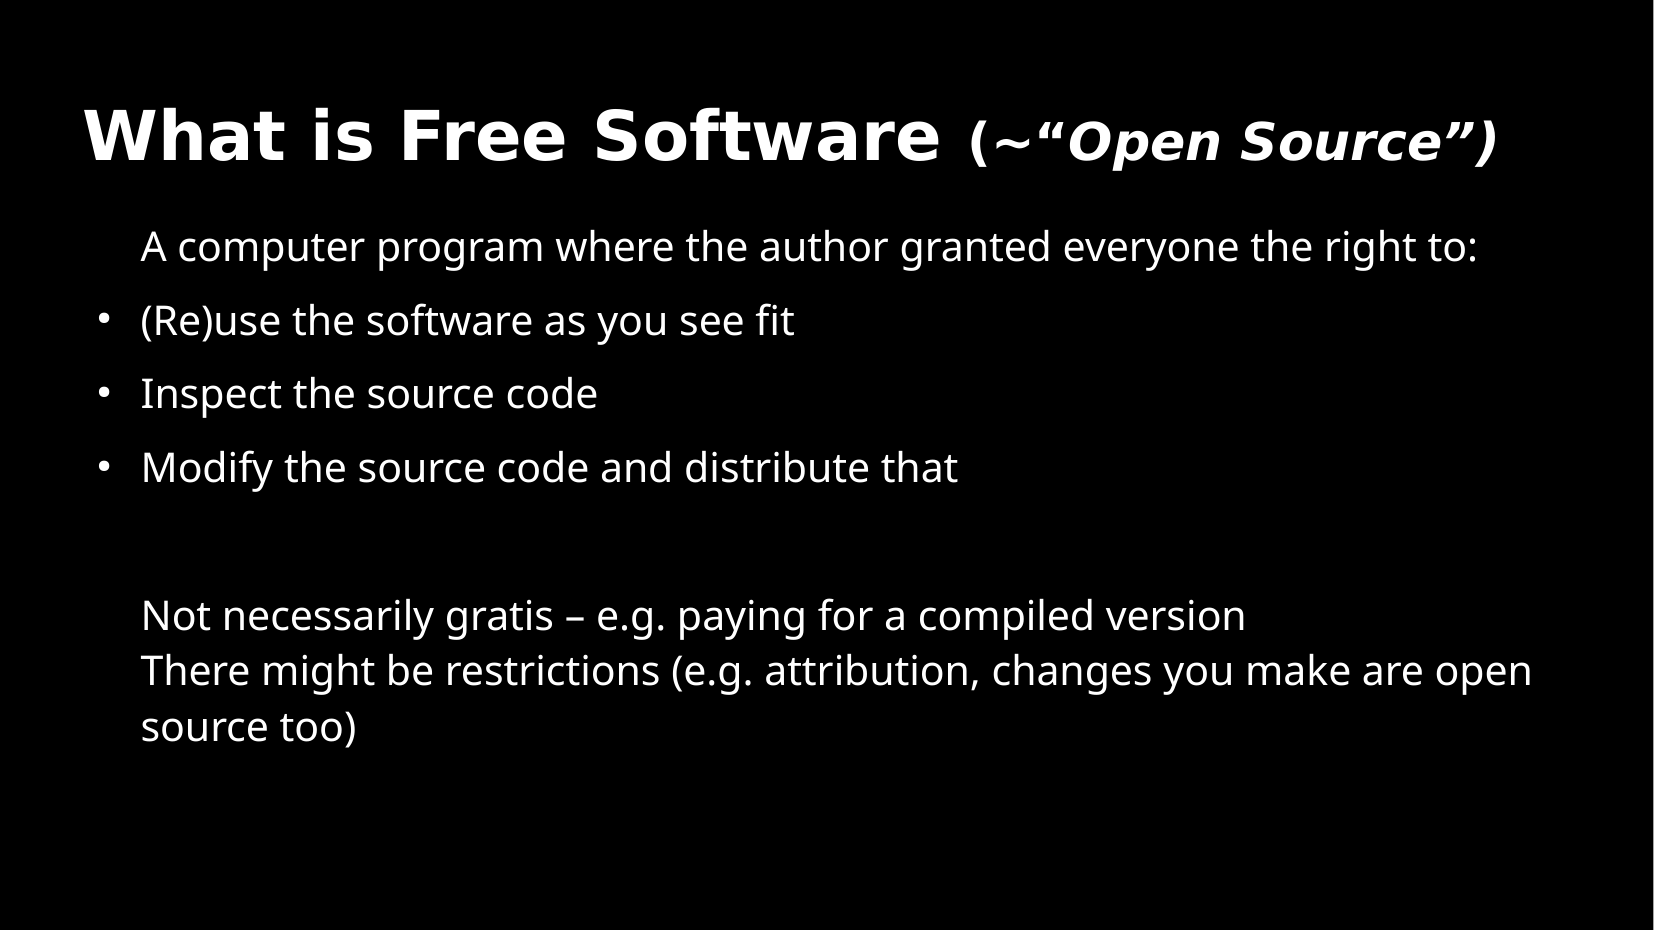

# What is Free Software (~“Open Source”)
A computer program where the author granted everyone the right to:
(Re)use the software as you see fit
Inspect the source code
Modify the source code and distribute that
Not necessarily gratis – e.g. paying for a compiled version
There might be restrictions (e.g. attribution, changes you make are open source too)